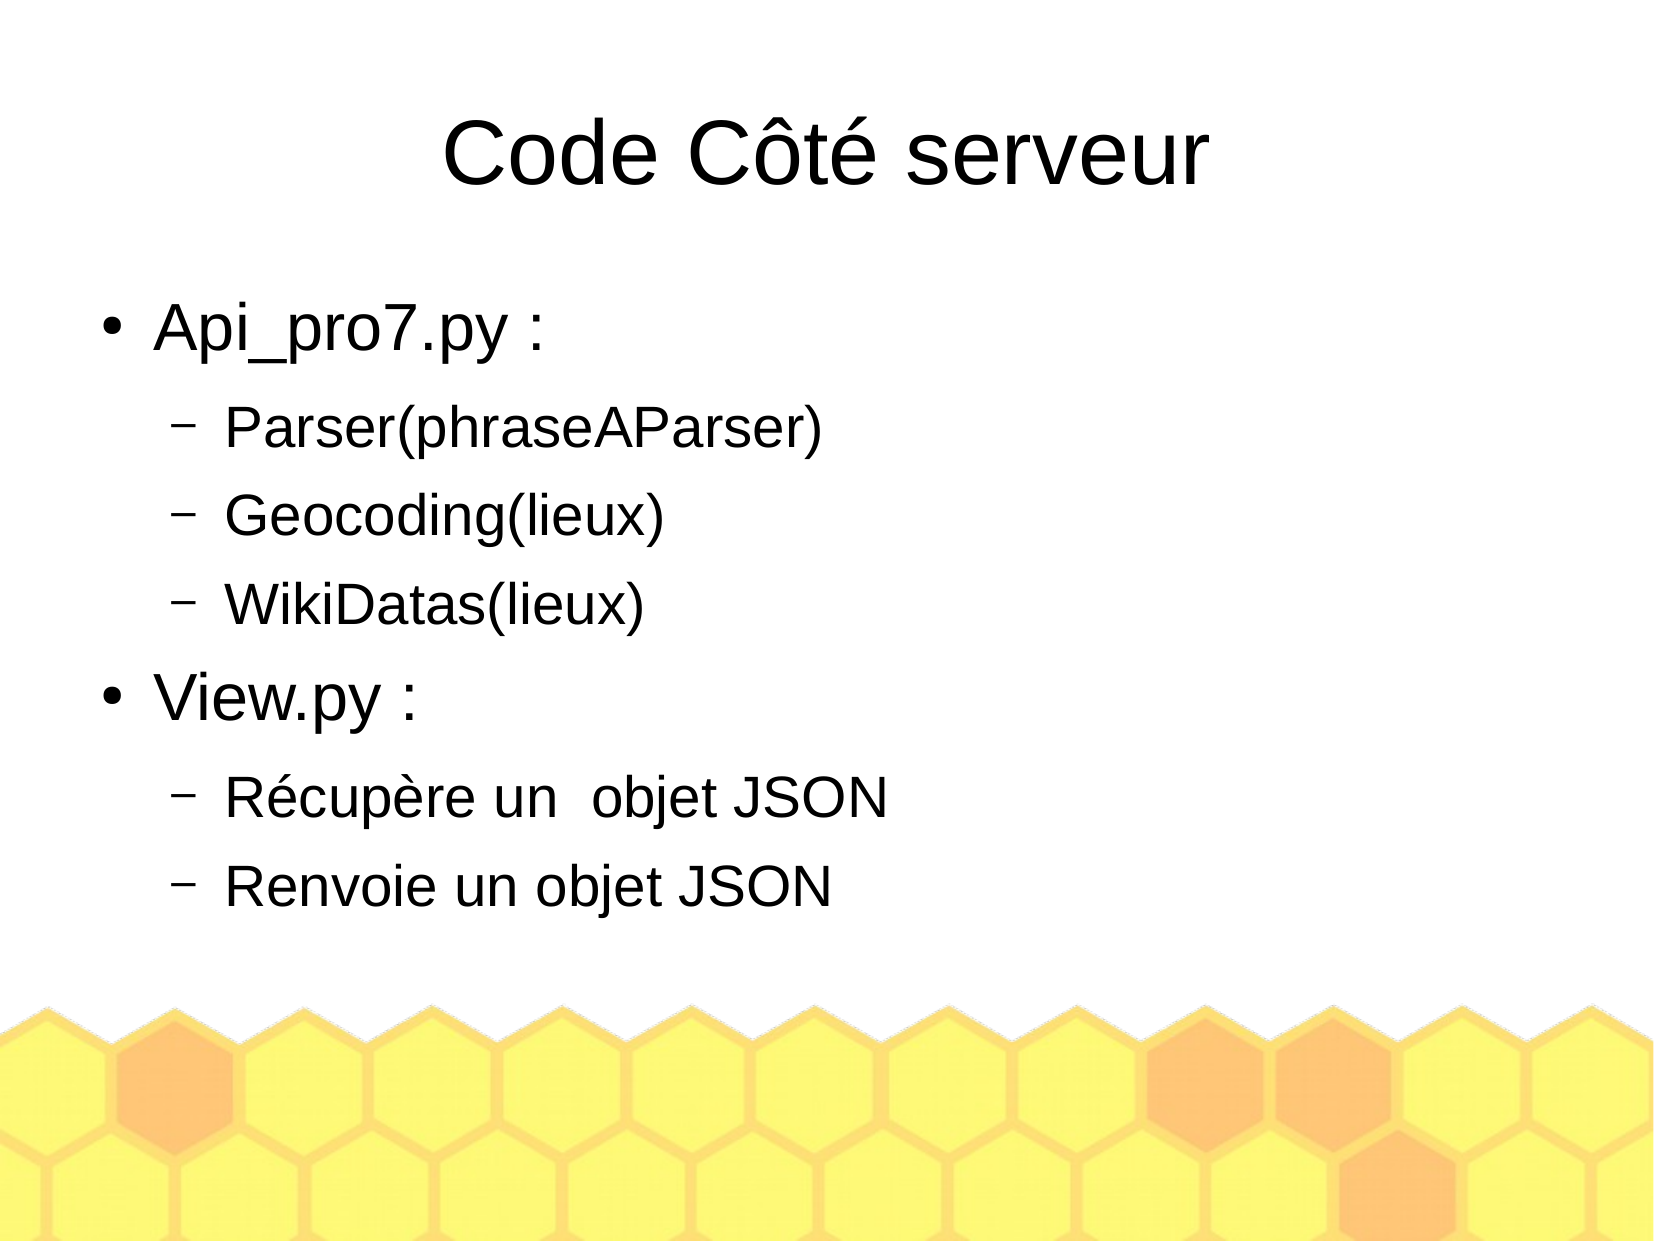

# Code Côté serveur
Api_pro7.py :
Parser(phraseAParser)
Geocoding(lieux)
WikiDatas(lieux)
View.py :
Récupère un objet JSON
Renvoie un objet JSON